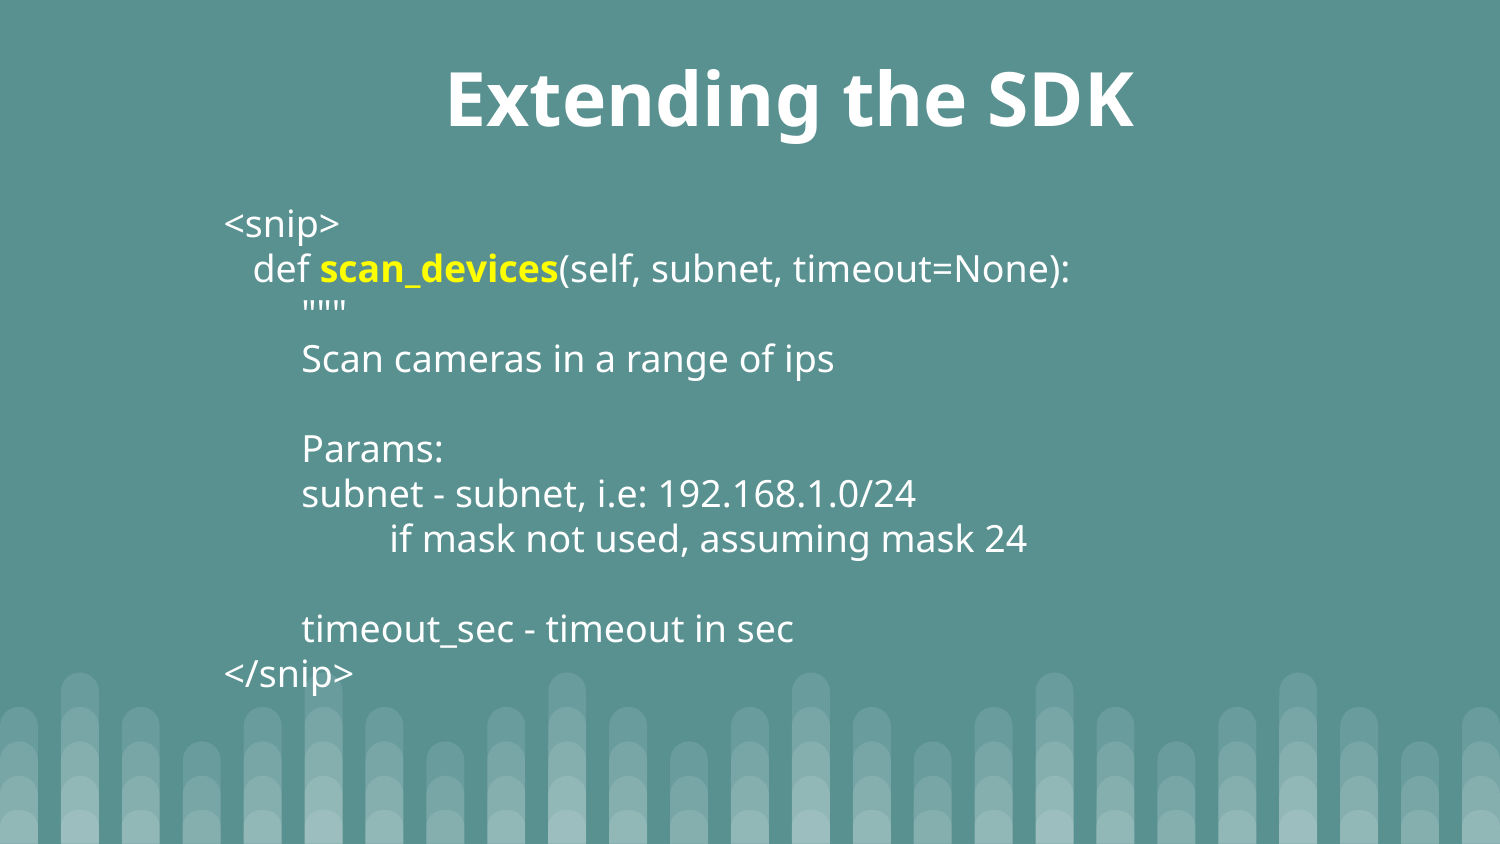

# Extending the SDK
<snip>
 def scan_devices(self, subnet, timeout=None):
 """
 Scan cameras in a range of ips
 Params:
 subnet - subnet, i.e: 192.168.1.0/24
 if mask not used, assuming mask 24
 timeout_sec - timeout in sec
</snip>